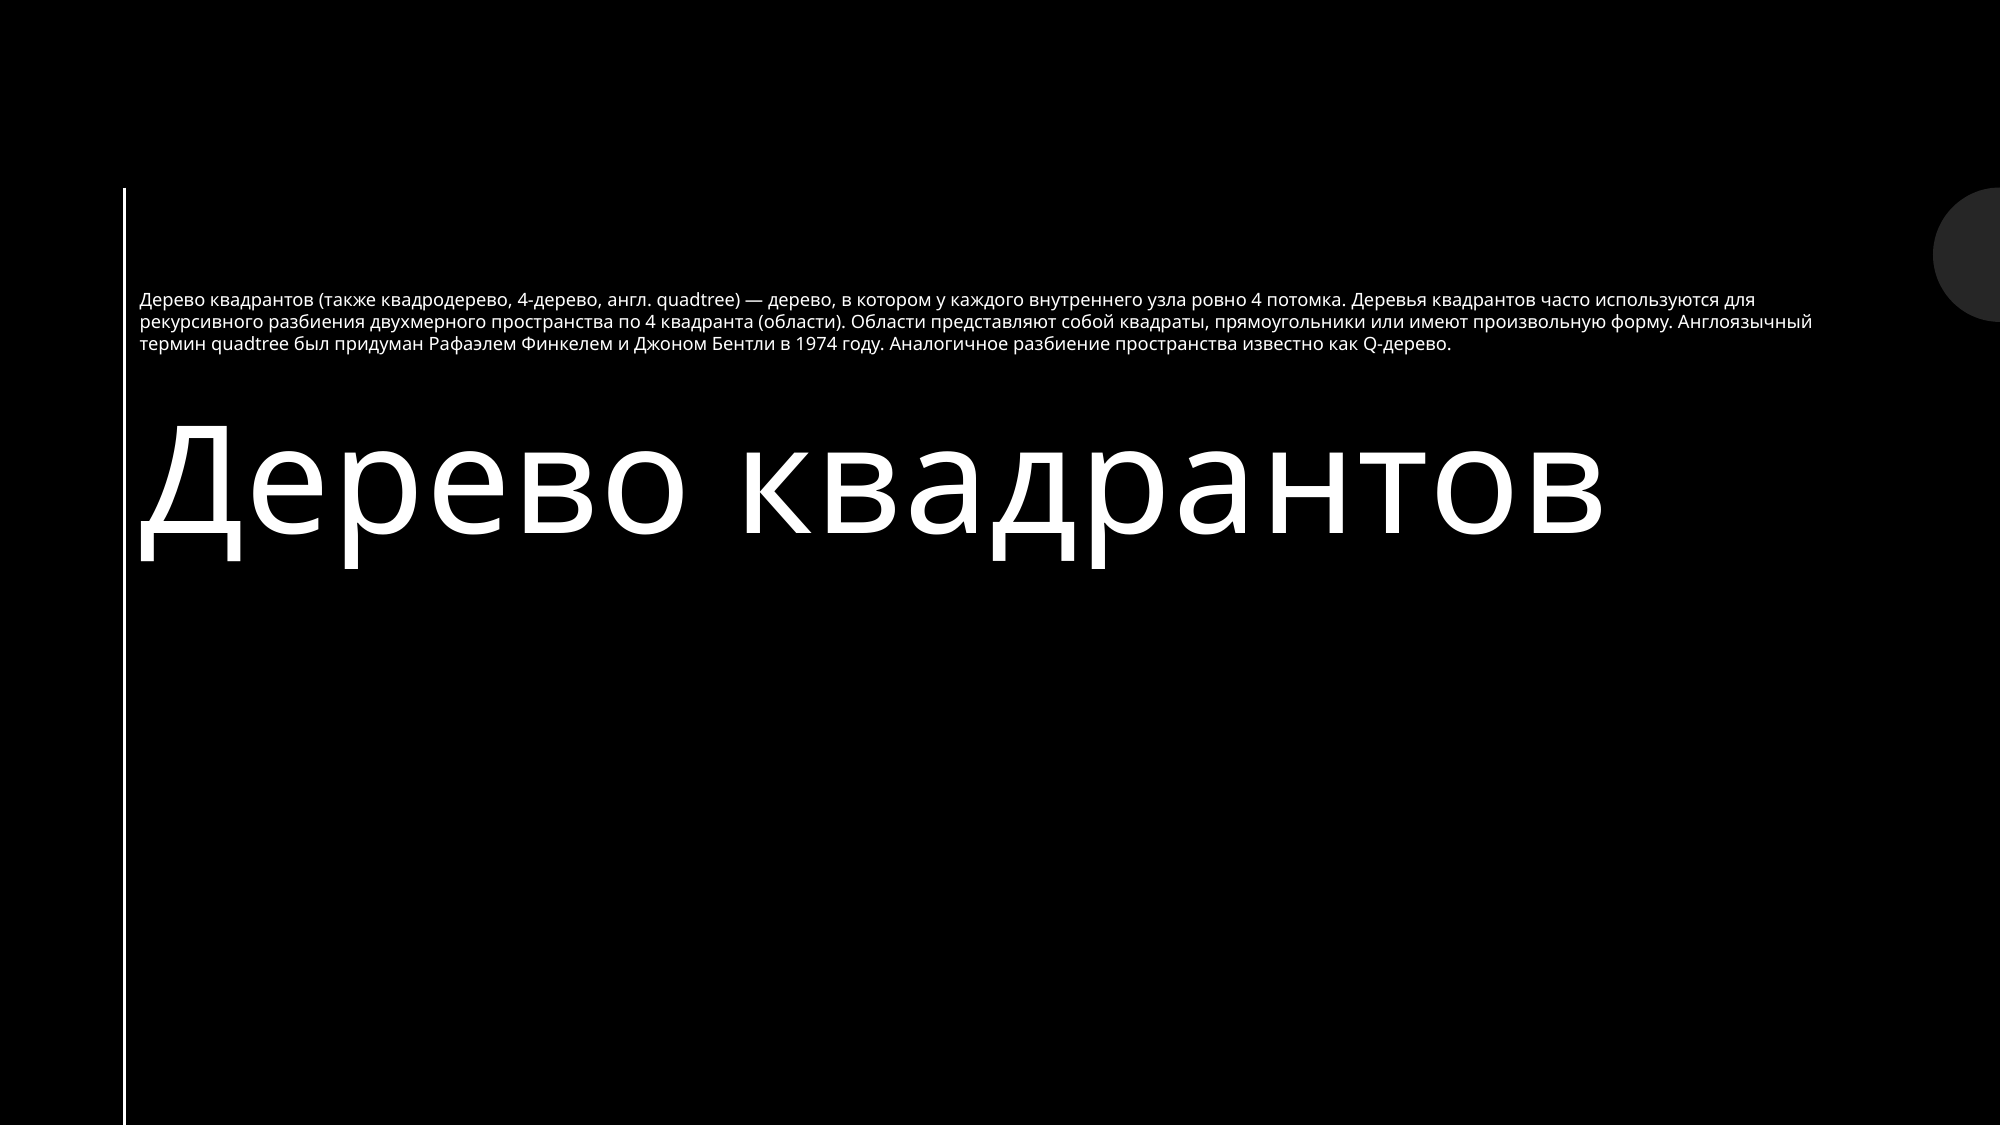

Дерево квадрантов (также квадродерево, 4-дерево, англ. quadtree) — дерево, в котором у каждого внутреннего узла ровно 4 потомка. Деревья квадрантов часто используются для рекурсивного разбиения двухмерного пространства по 4 квадранта (области). Области представляют собой квадраты, прямоугольники или имеют произвольную форму. Англоязычный термин quadtree был придуман Рафаэлем Финкелем и Джоном Бентли в 1974 году. Аналогичное разбиение пространства известно как Q-дерево.
# Дерево квадрантов